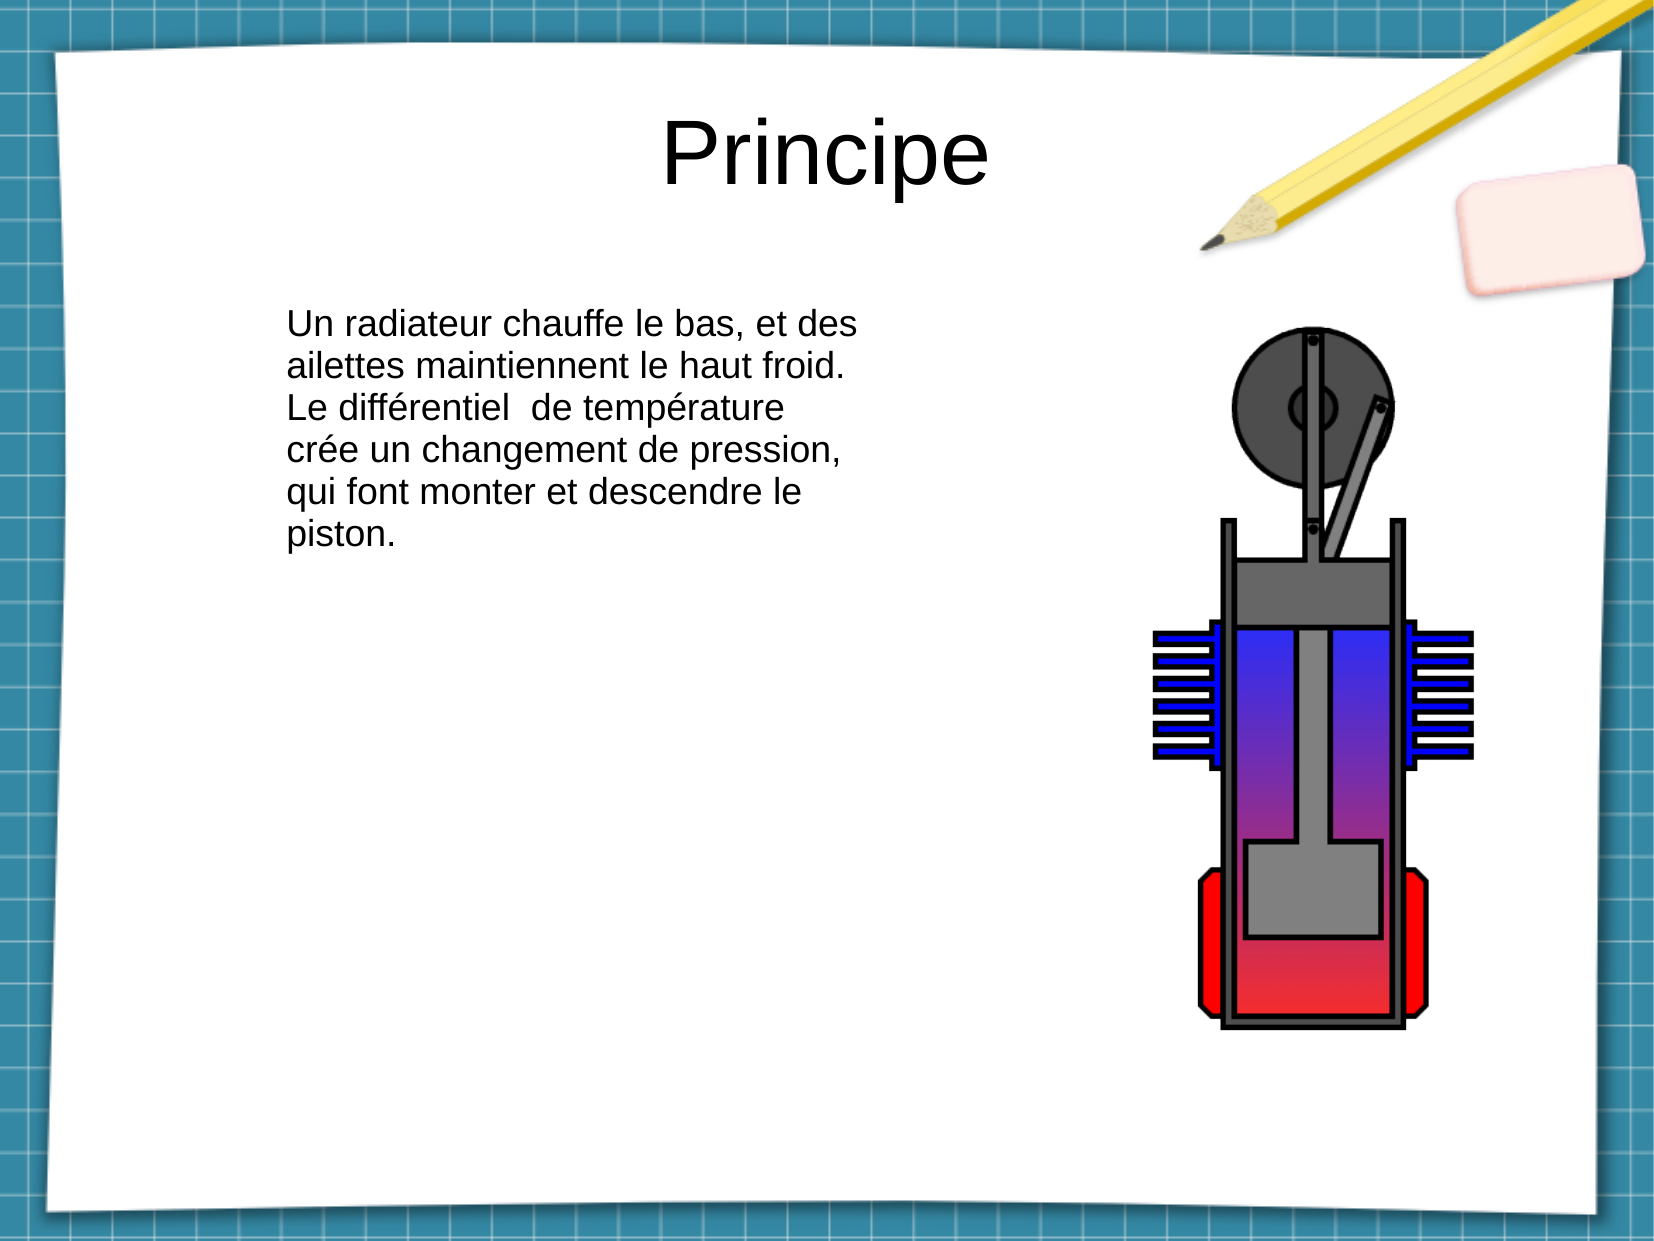

# Principe
Un radiateur chauffe le bas, et des ailettes maintiennent le haut froid.
Le différentiel de température crée un changement de pression, qui font monter et descendre le piston.